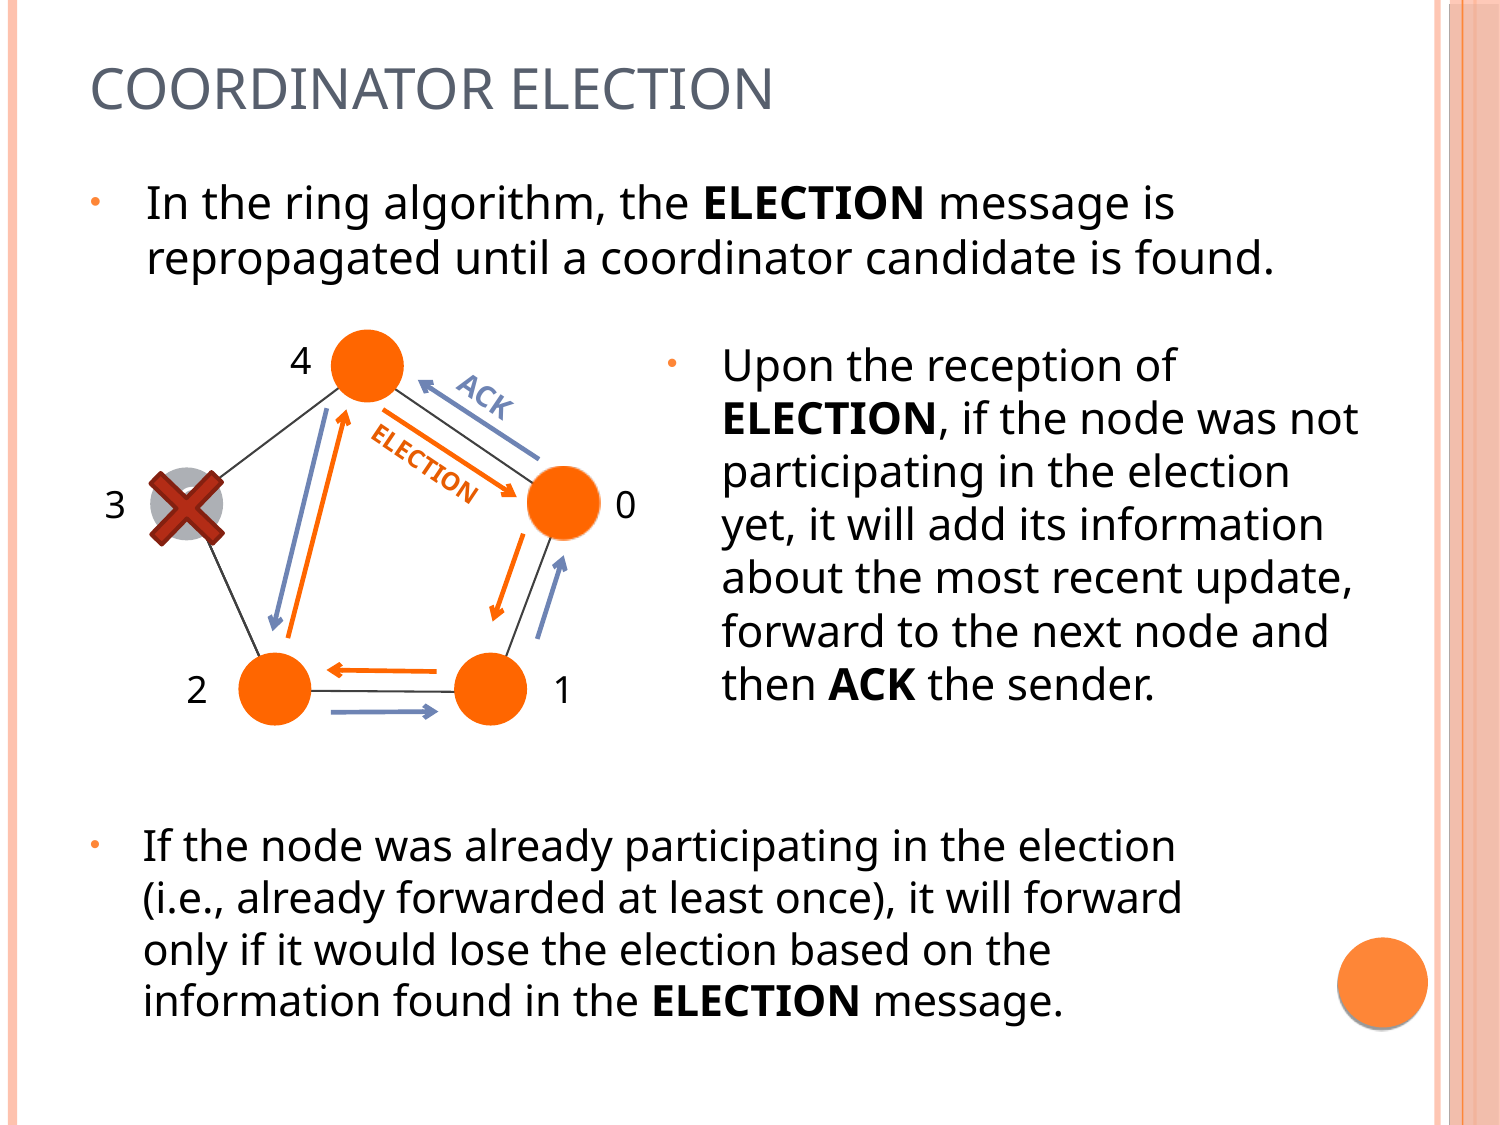

# Coordinator election
In the ring algorithm, the ELECTION message is repropagated until a coordinator candidate is found.
4
Upon the reception of ELECTION, if the node was not participating in the election yet, it will add its information about the most recent update, forward to the next node and then ACK the sender.
ACK
ELECTION
C
3
0
2
1
If the node was already participating in the election (i.e., already forwarded at least once), it will forward only if it would lose the election based on the information found in the ELECTION message.